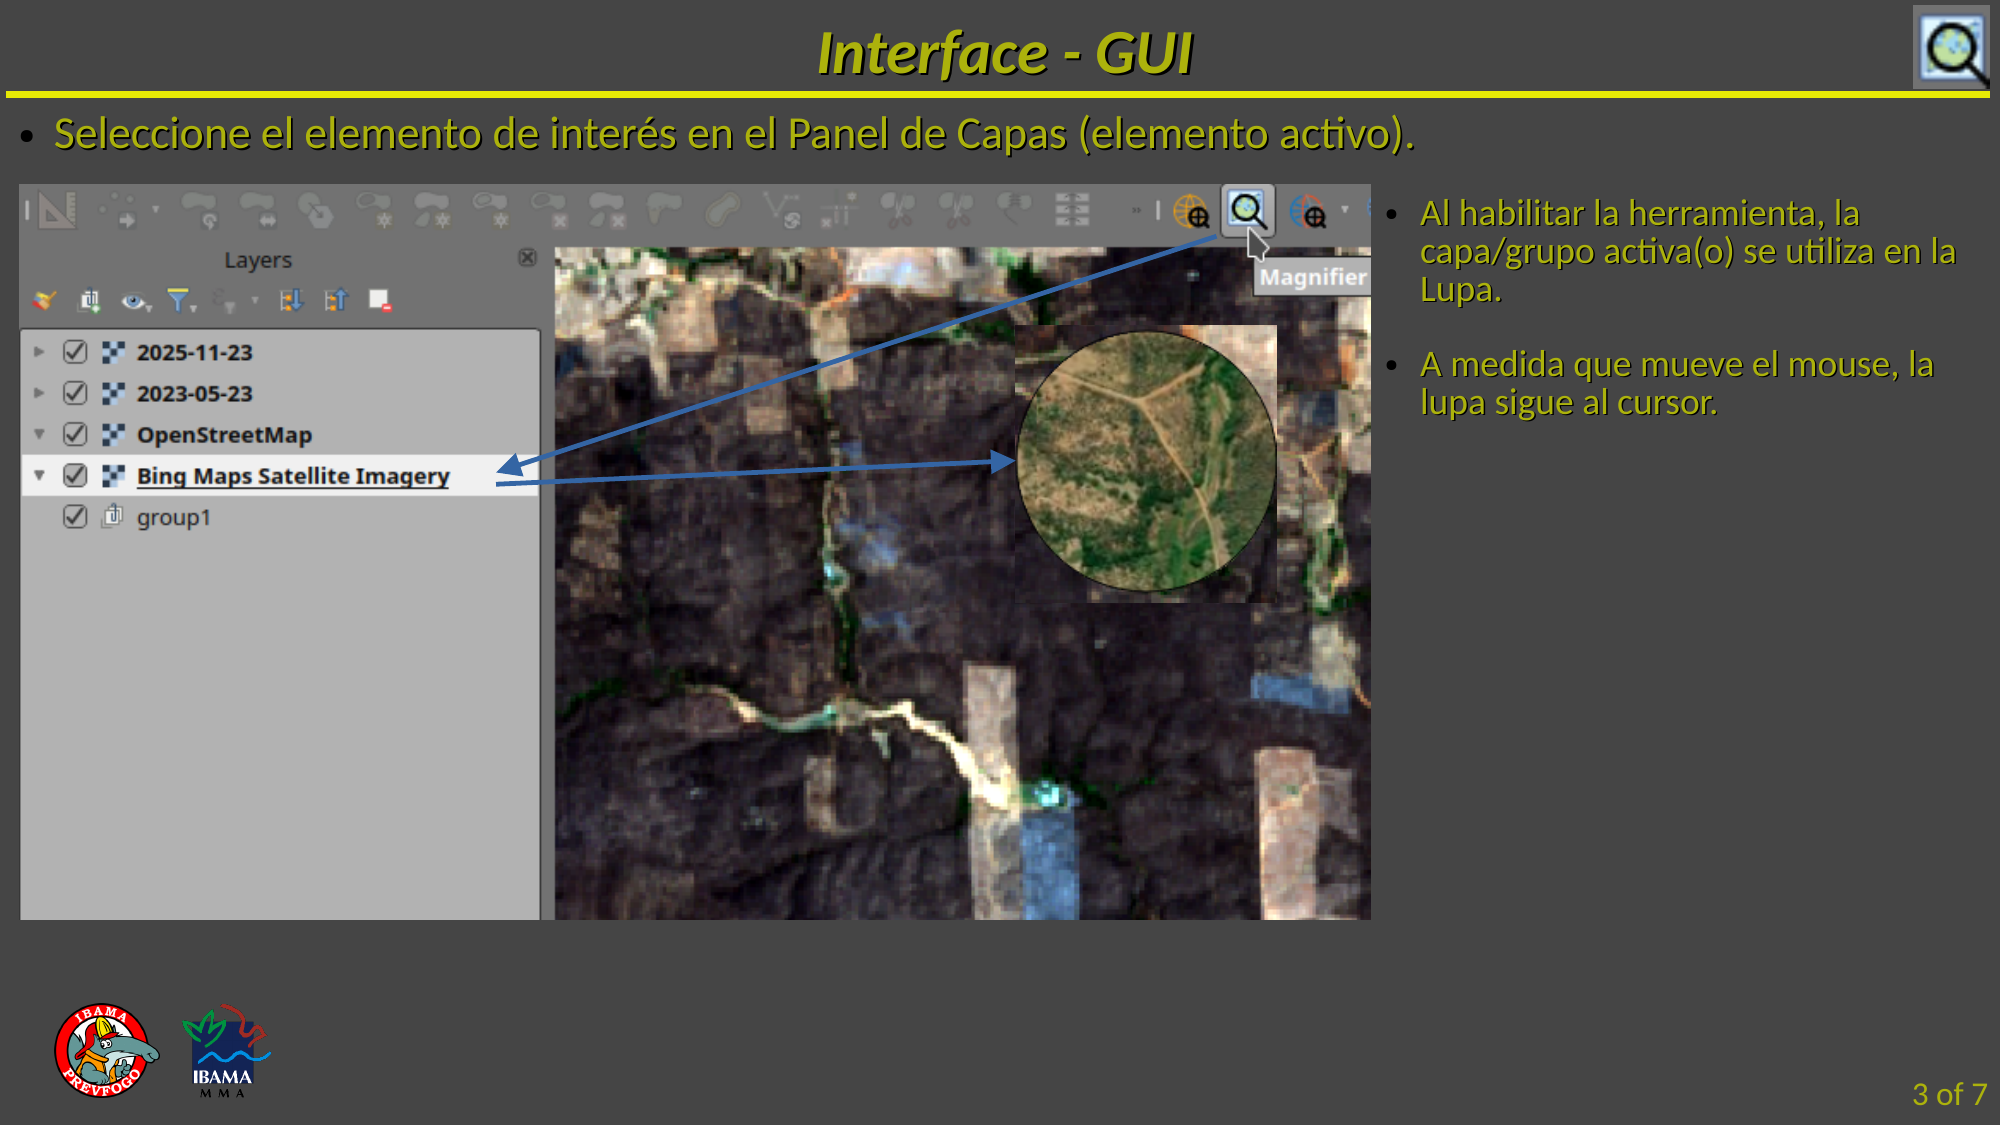

# Interface - GUI
Seleccione el elemento de interés en el Panel de Capas (elemento activo).
Al habilitar la herramienta, la capa/grupo activa(o) se utiliza en la Lupa.
A medida que mueve el mouse, la lupa sigue al cursor.
 of 7